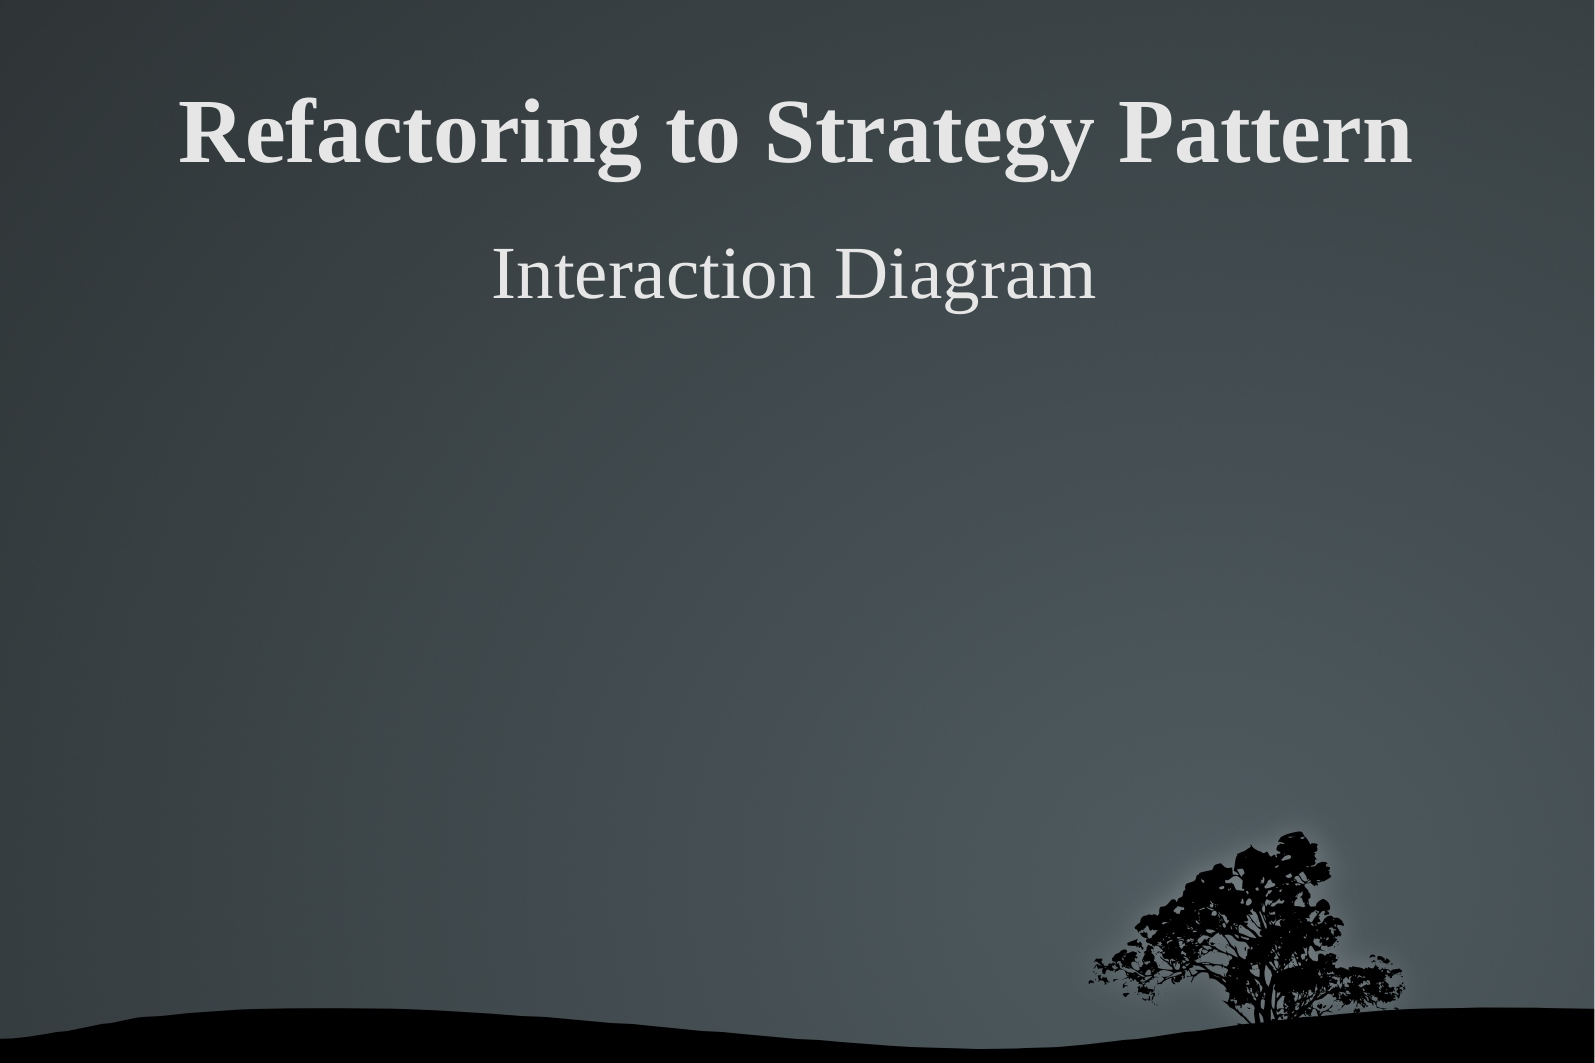

# Refactoring to Strategy Pattern
Interaction Diagram